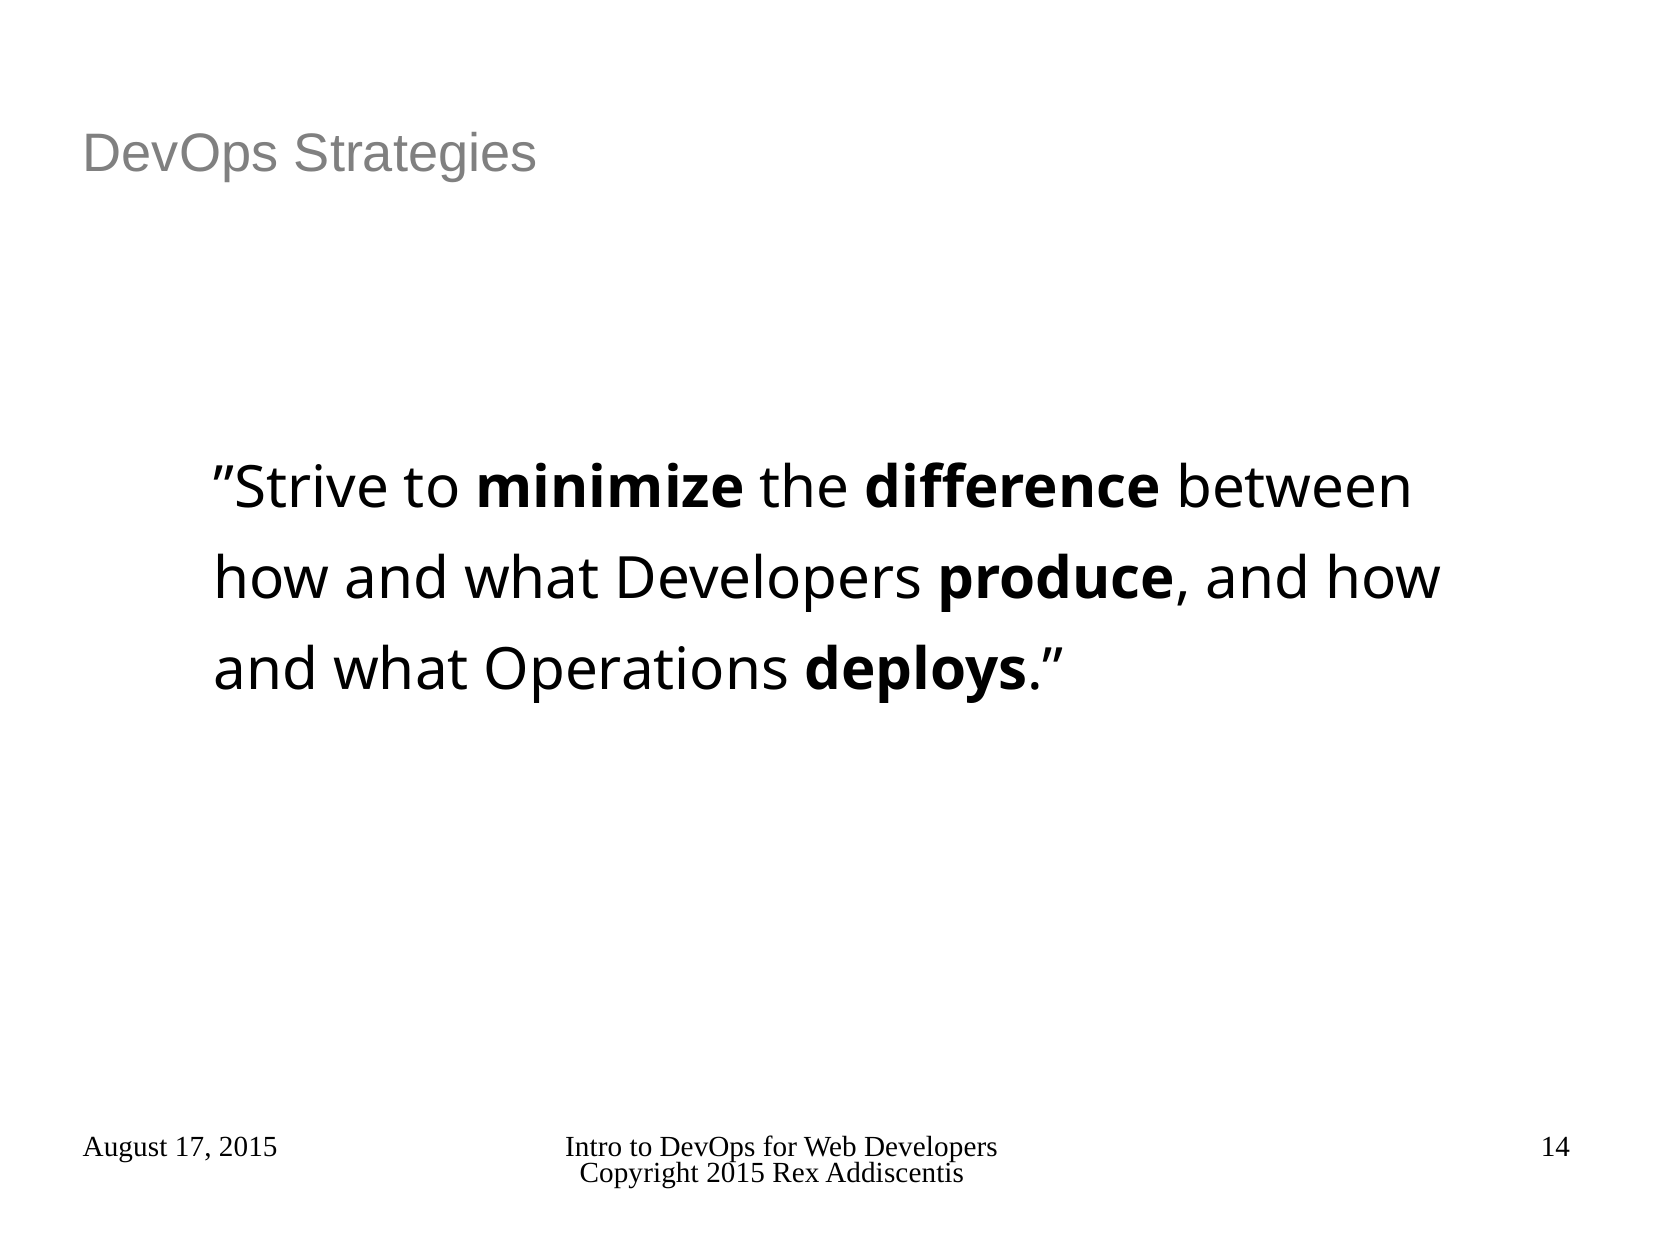

# DevOps Strategies
”Strive to minimize the difference between how and what Developers produce, and how and what Operations deploys.”
August 17, 2015
Intro to DevOps for Web Developers Copyright 2015 Rex Addiscentis
14